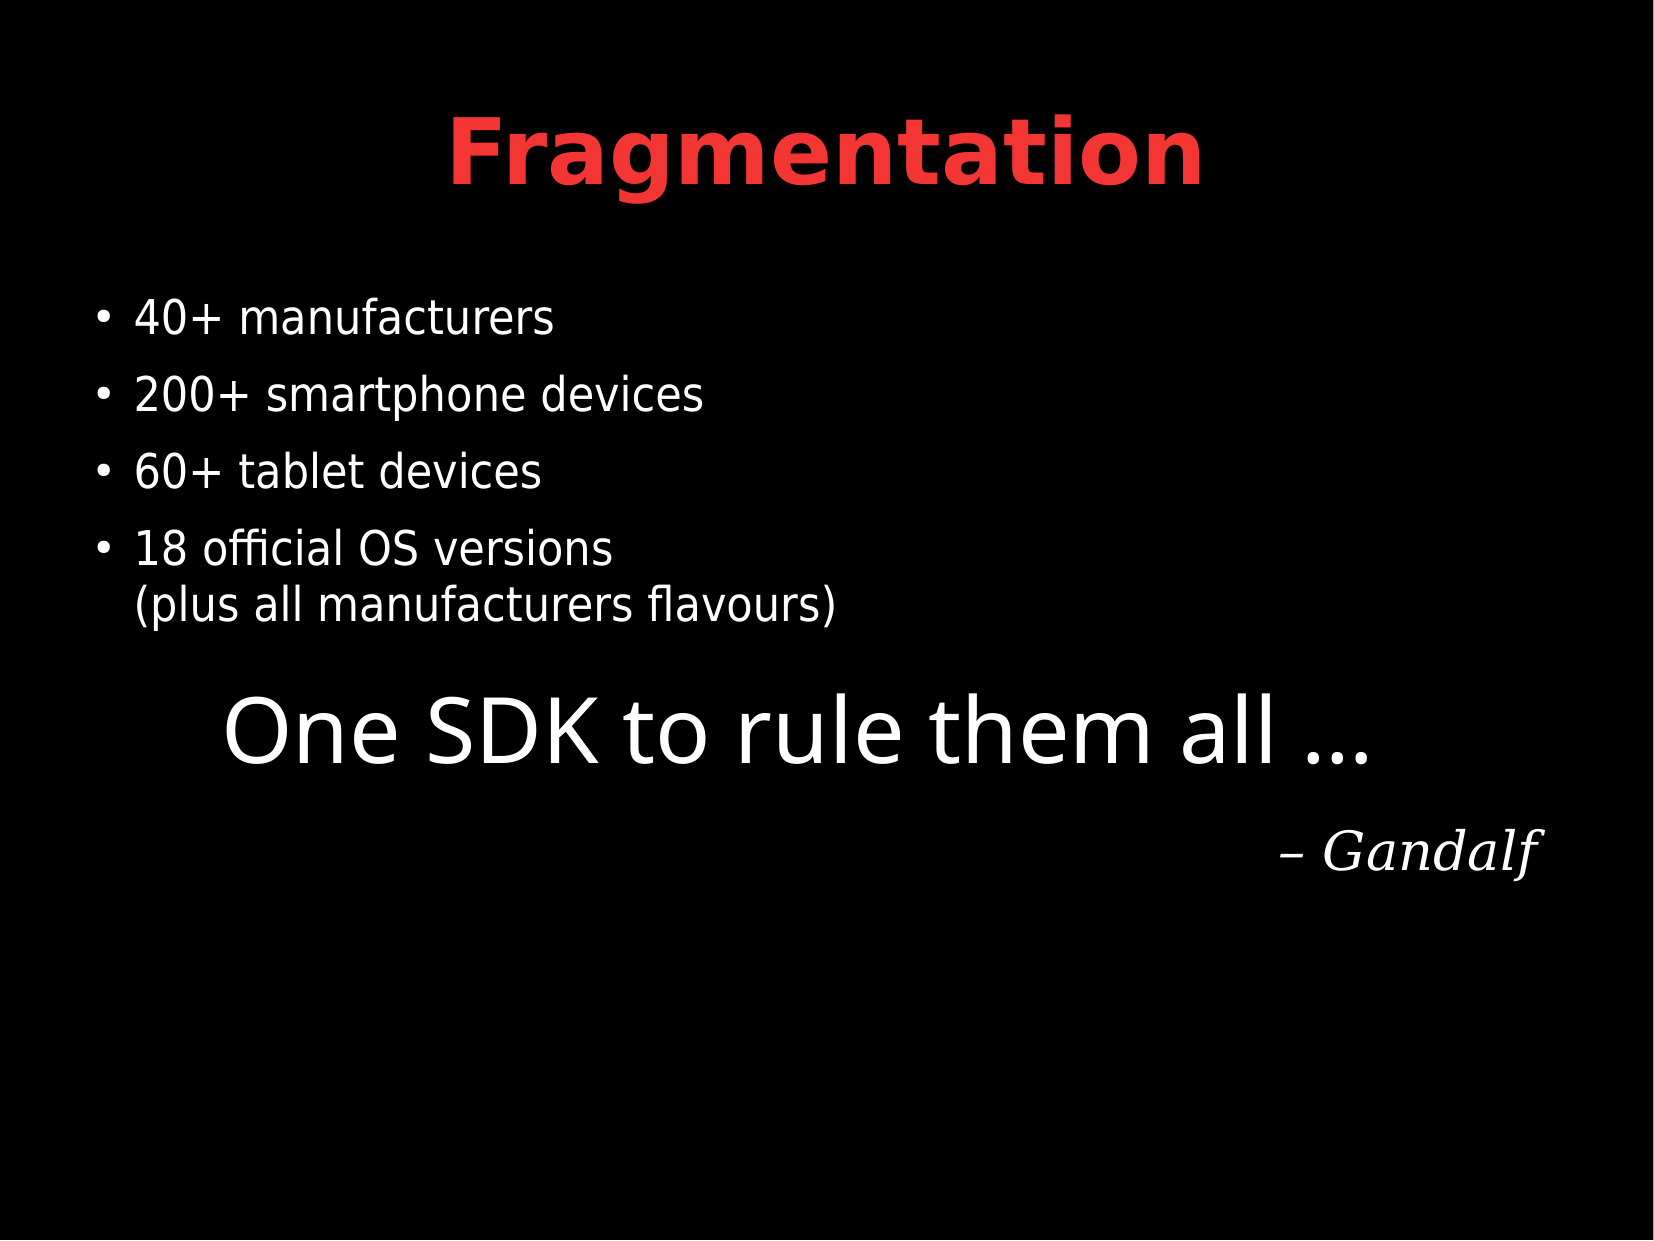

# Fragmentation
40+ manufacturers
200+ smartphone devices
60+ tablet devices
18 official OS versions
(plus all manufacturers flavours)
One SDK to rule them all …
– Gandalf